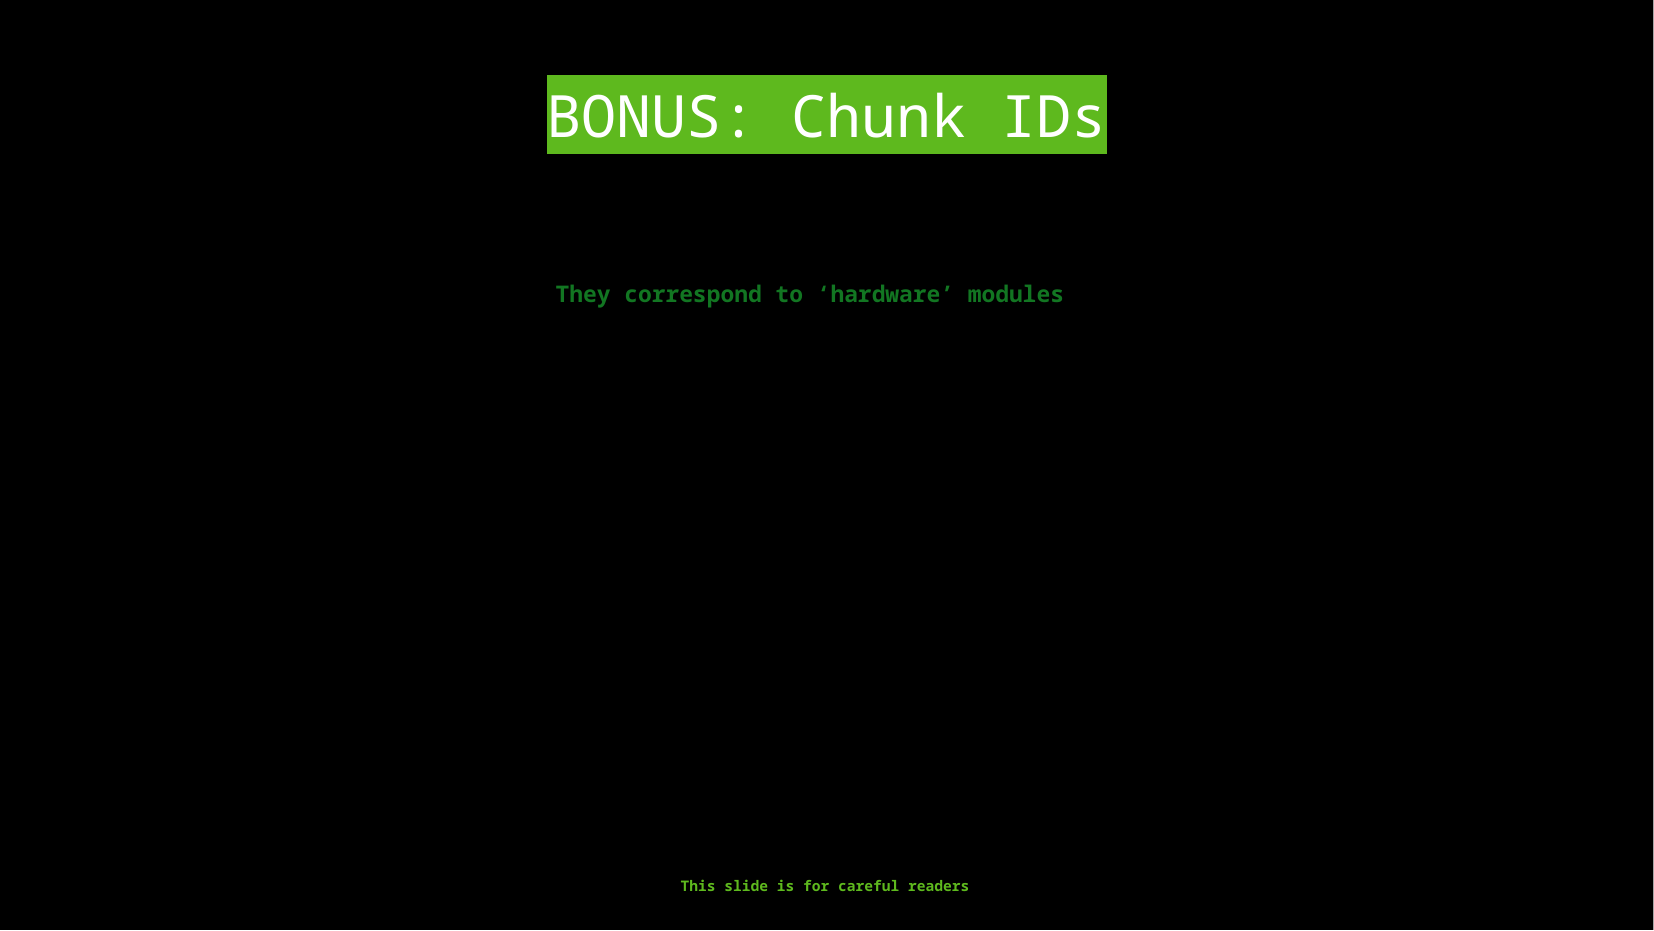

# BONUS: Chunk IDs
They correspond to ‘hardware’ modules
This slide is for careful readers